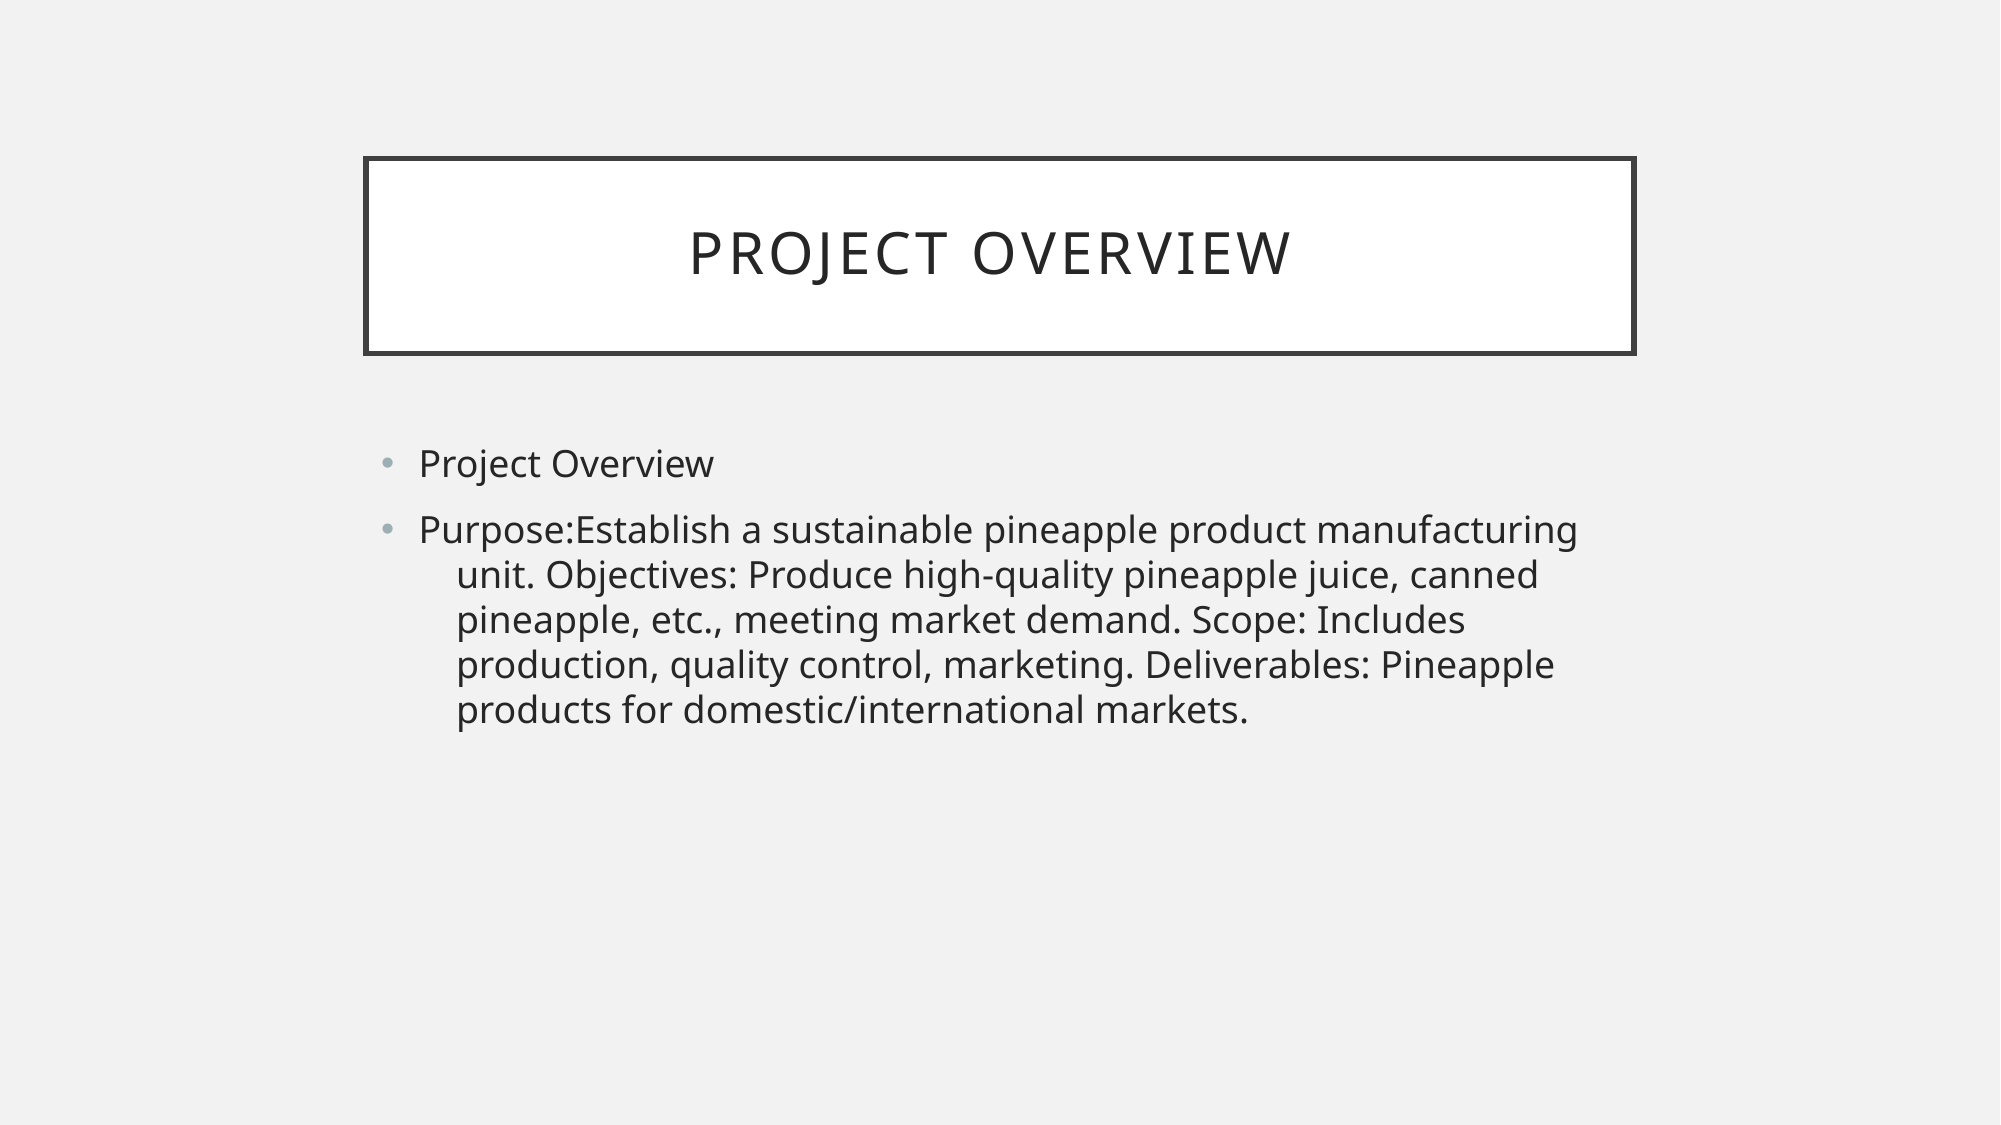

# PROJECT OVERVIEW
Project Overview
Purpose:Establish a sustainable pineapple product manufacturing unit. Objectives: Produce high-quality pineapple juice, canned pineapple, etc., meeting market demand. Scope: Includes production, quality control, marketing. Deliverables: Pineapple products for domestic/international markets.